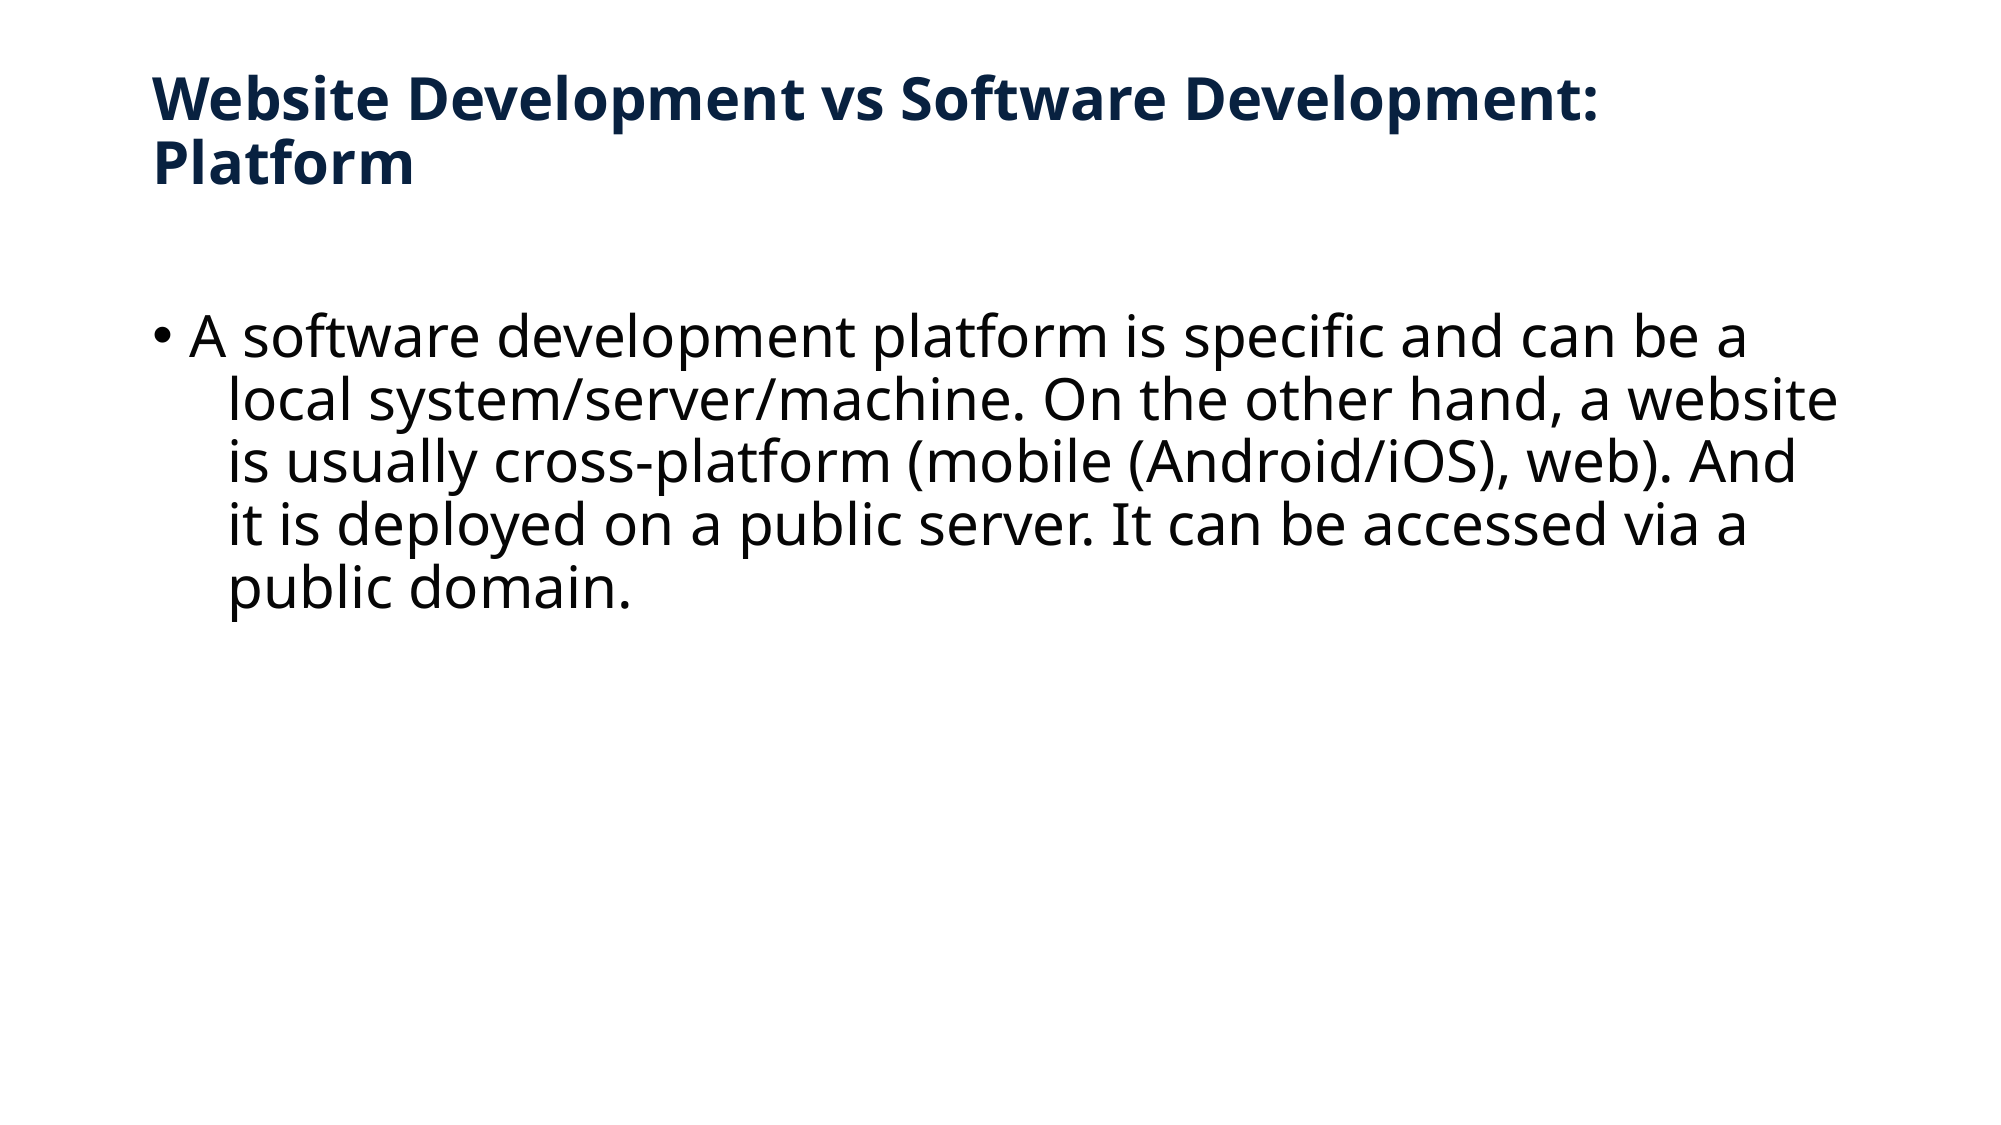

# Website Development vs Software Development: Platform
A software development platform is specific and can be a local system/server/machine. On the other hand, a website is usually cross-platform (mobile (Android/iOS), web). And it is deployed on a public server. It can be accessed via a public domain.